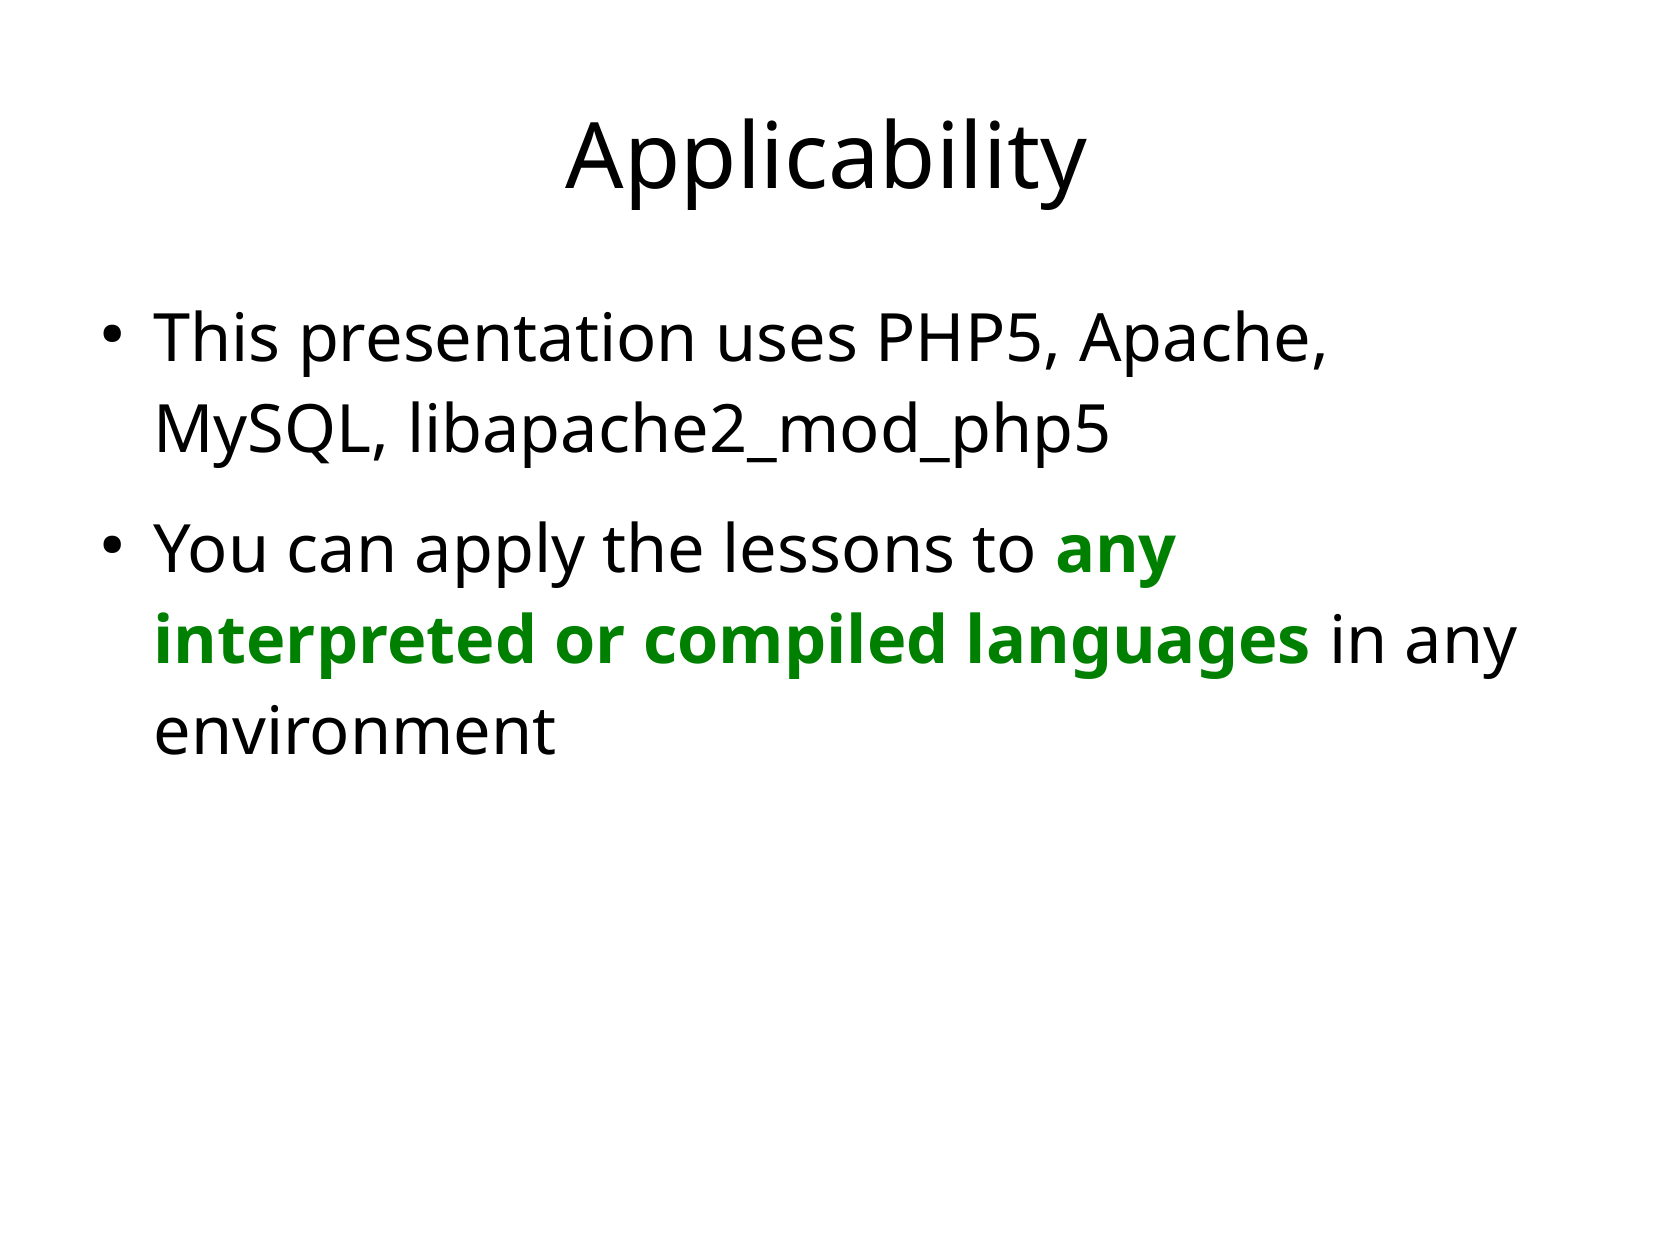

# Applicability
This presentation uses PHP5, Apache, MySQL, libapache2_mod_php5
You can apply the lessons to any interpreted or compiled languages in any environment